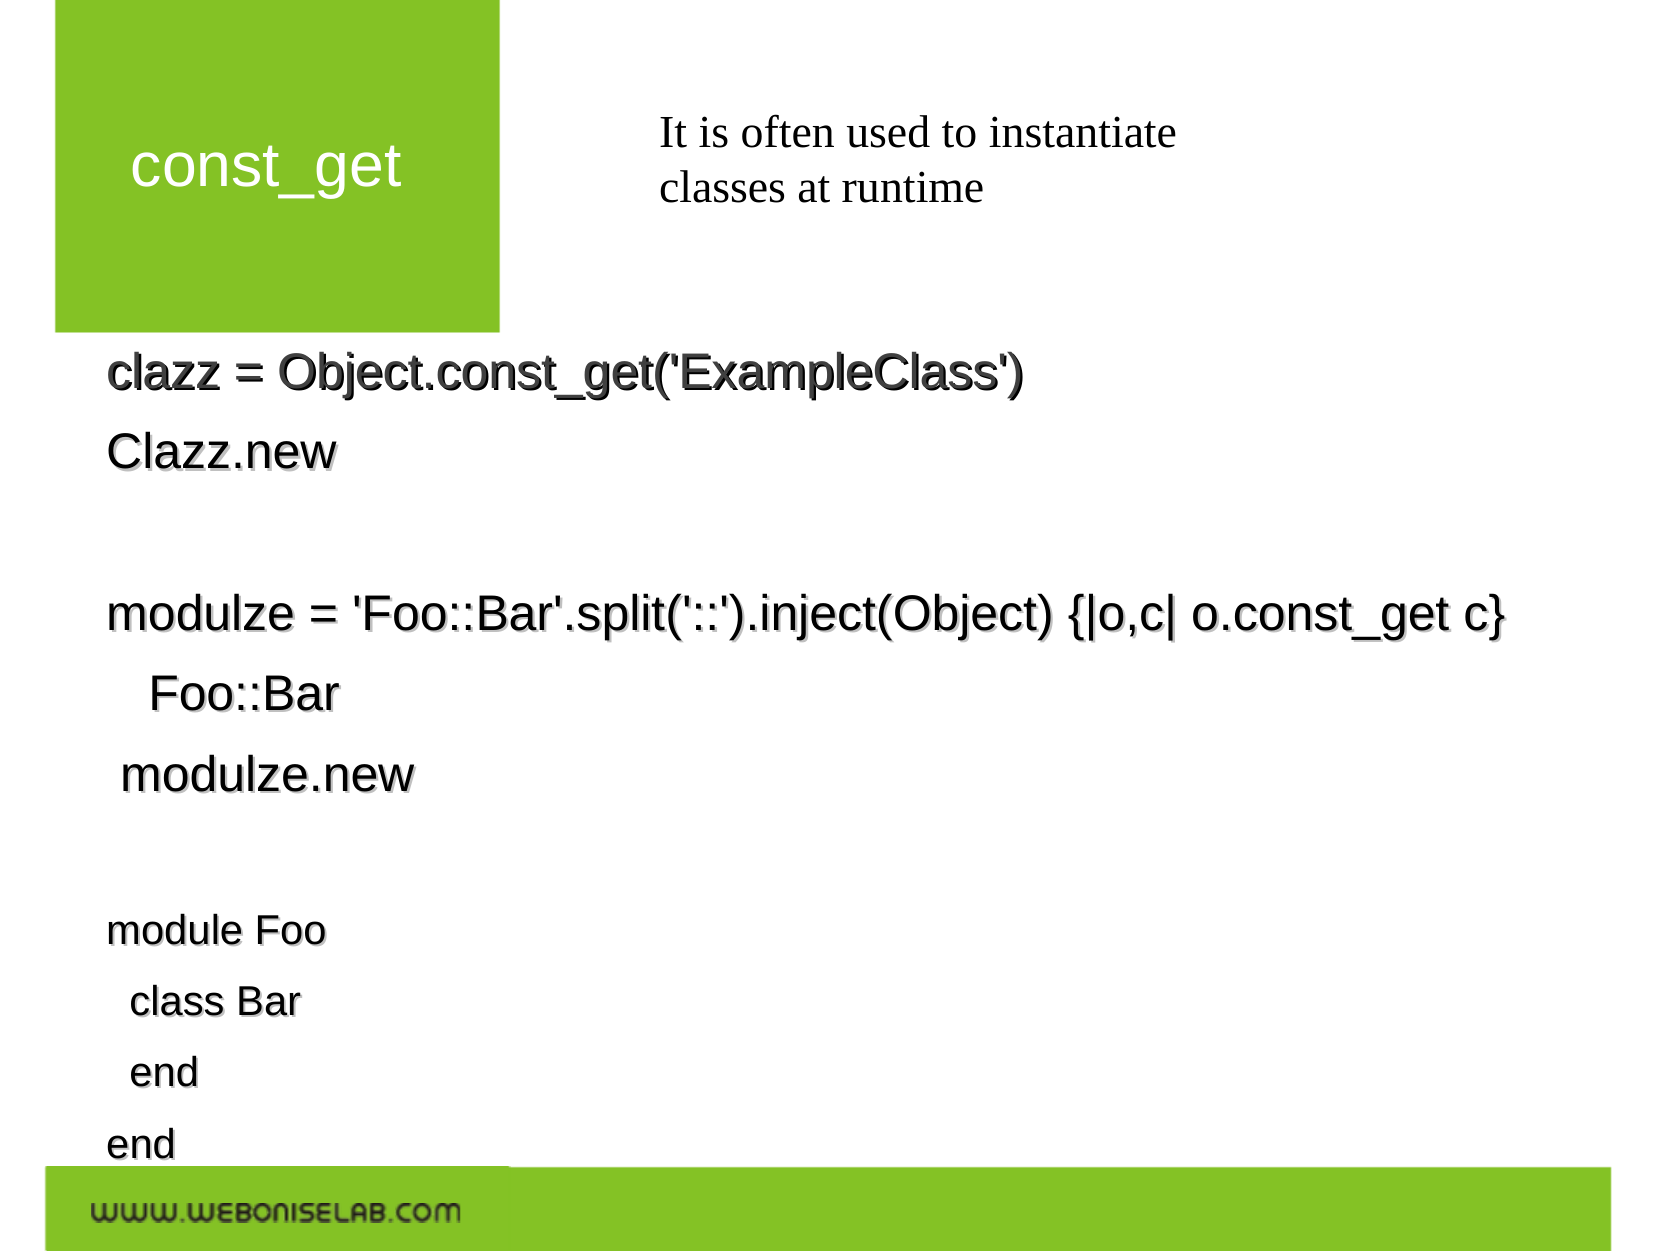

It is often used to instantiate classes at runtime
const_get
clazz = Object.const_get('ExampleClass')
Clazz.new
modulze = 'Foo::Bar'.split('::').inject(Object) {|o,c| o.const_get c}
 Foo::Bar
 modulze.new
module Foo
 class Bar
 end
end
19/12/11